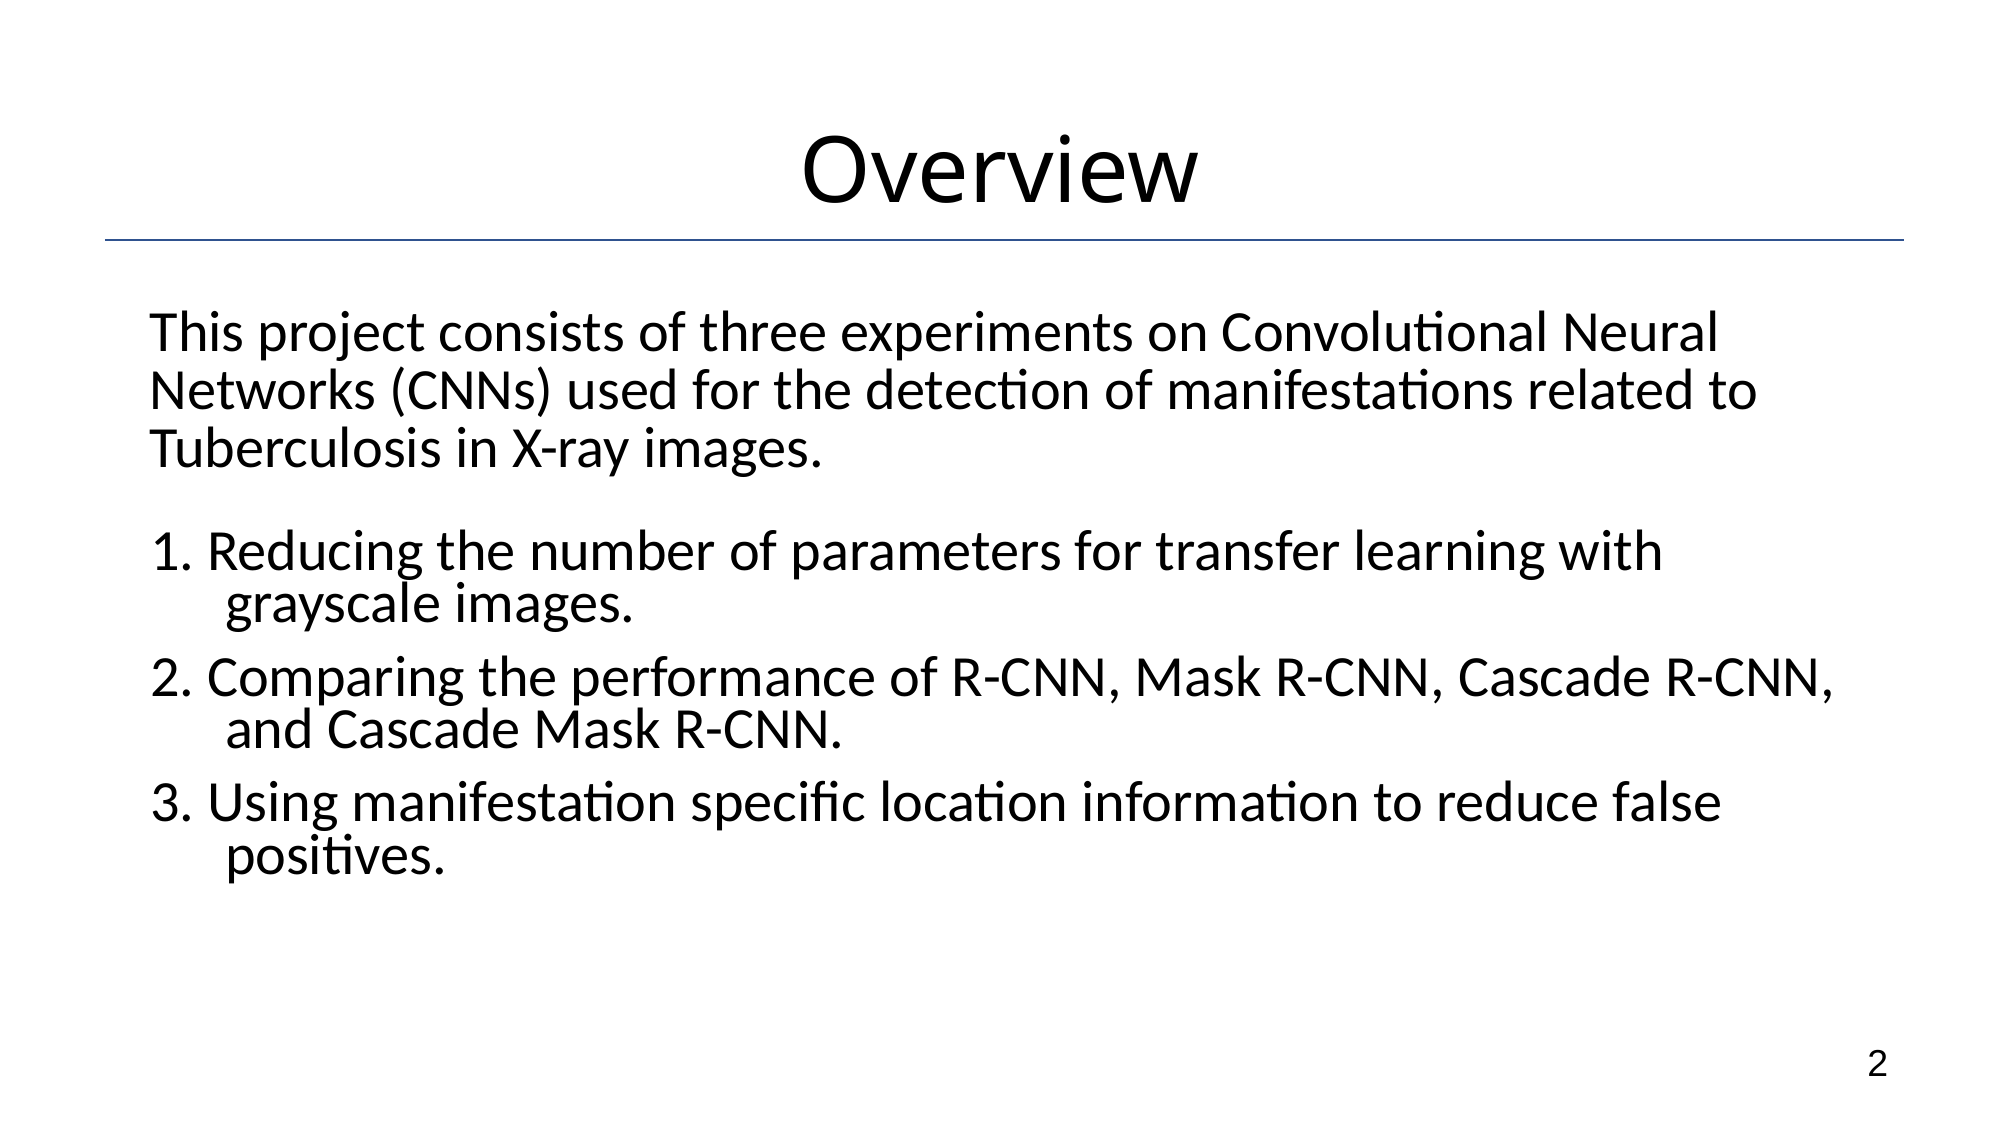

# Overview
This project consists of three experiments on Convolutional Neural Networks (CNNs) used for the detection of manifestations related to Tuberculosis in X-ray images.
 Reducing the number of parameters for transfer learning with grayscale images.
 Comparing the performance of R-CNN, Mask R-CNN, Cascade R-CNN, and Cascade Mask R-CNN.
 Using manifestation specific location information to reduce false positives.